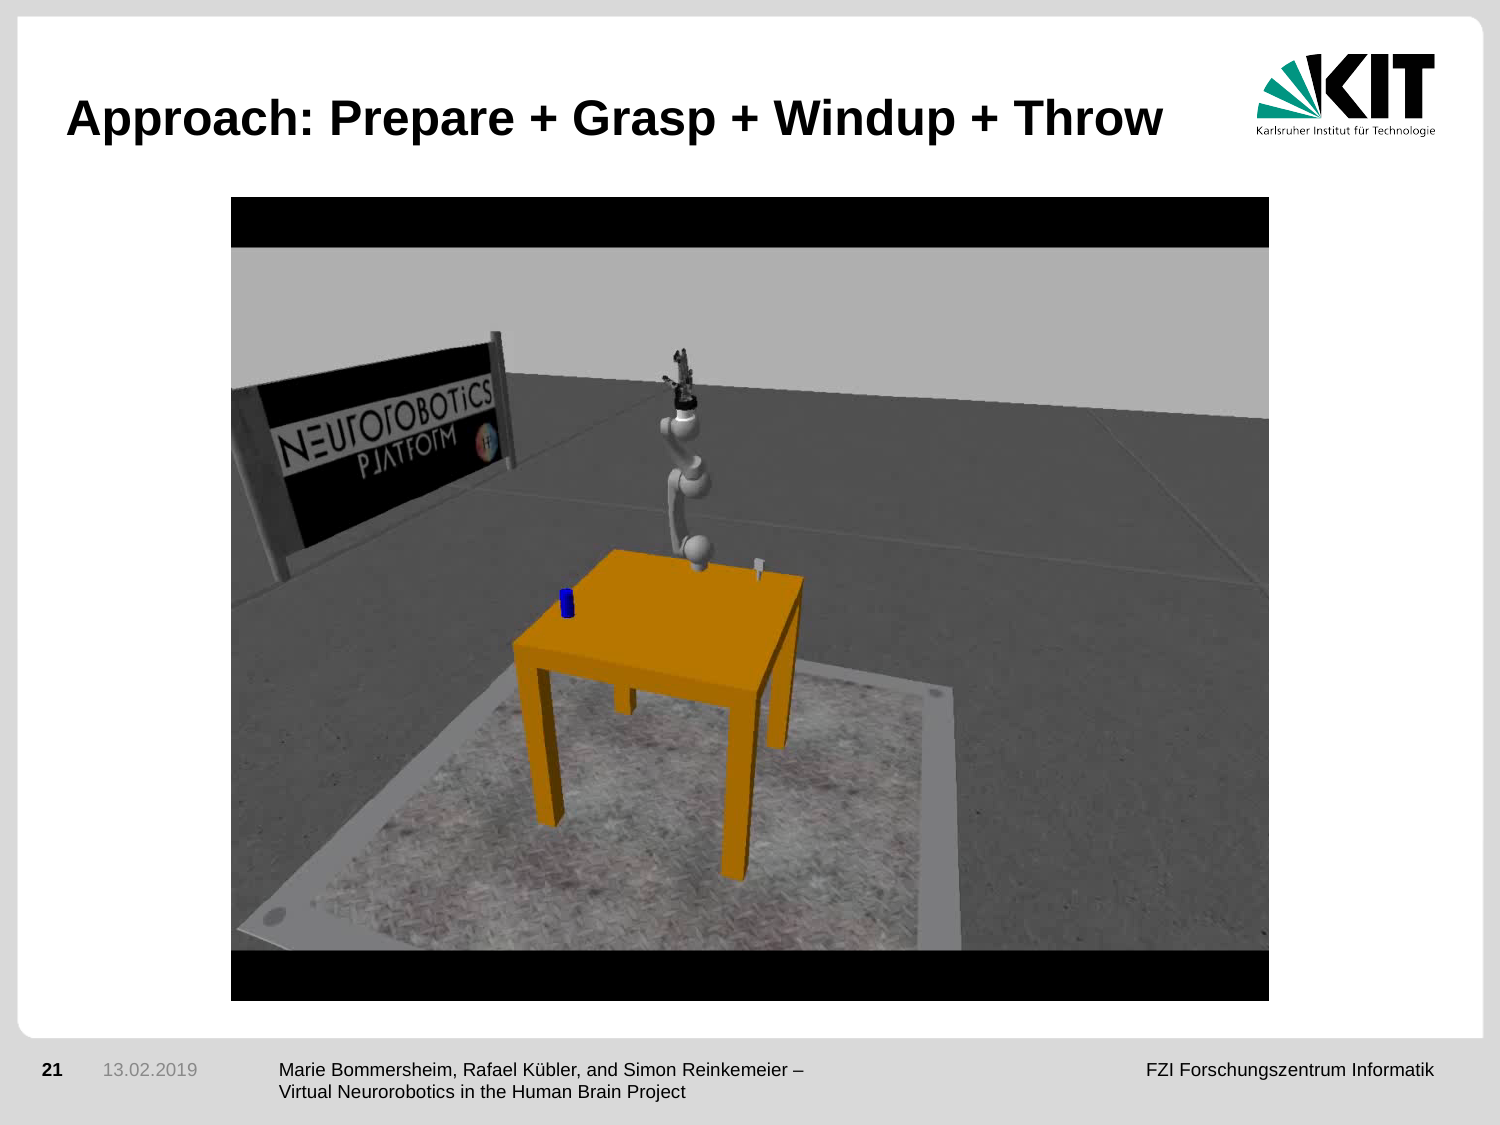

# Approach: Prepare + Grasp + Windup + Throw
13.02.2019